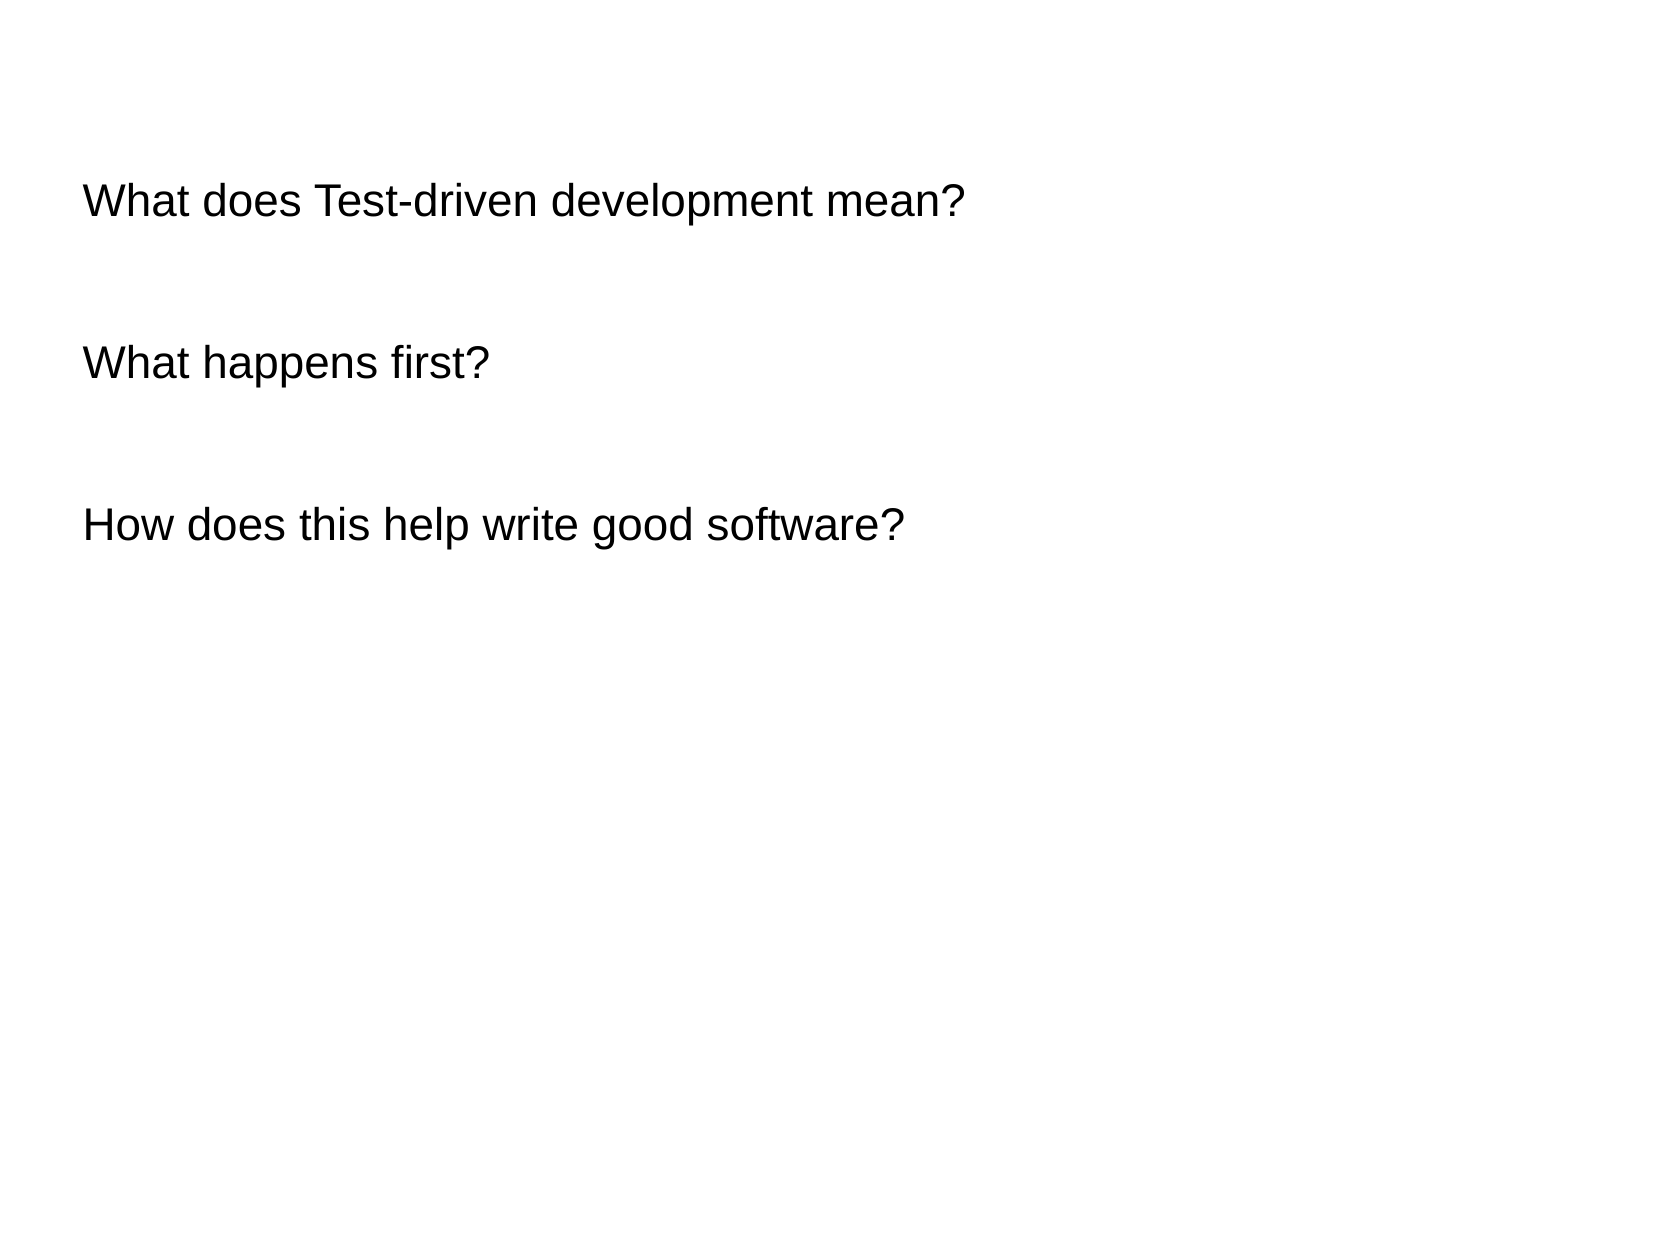

# What does Test-driven development mean?
What happens first?
How does this help write good software?